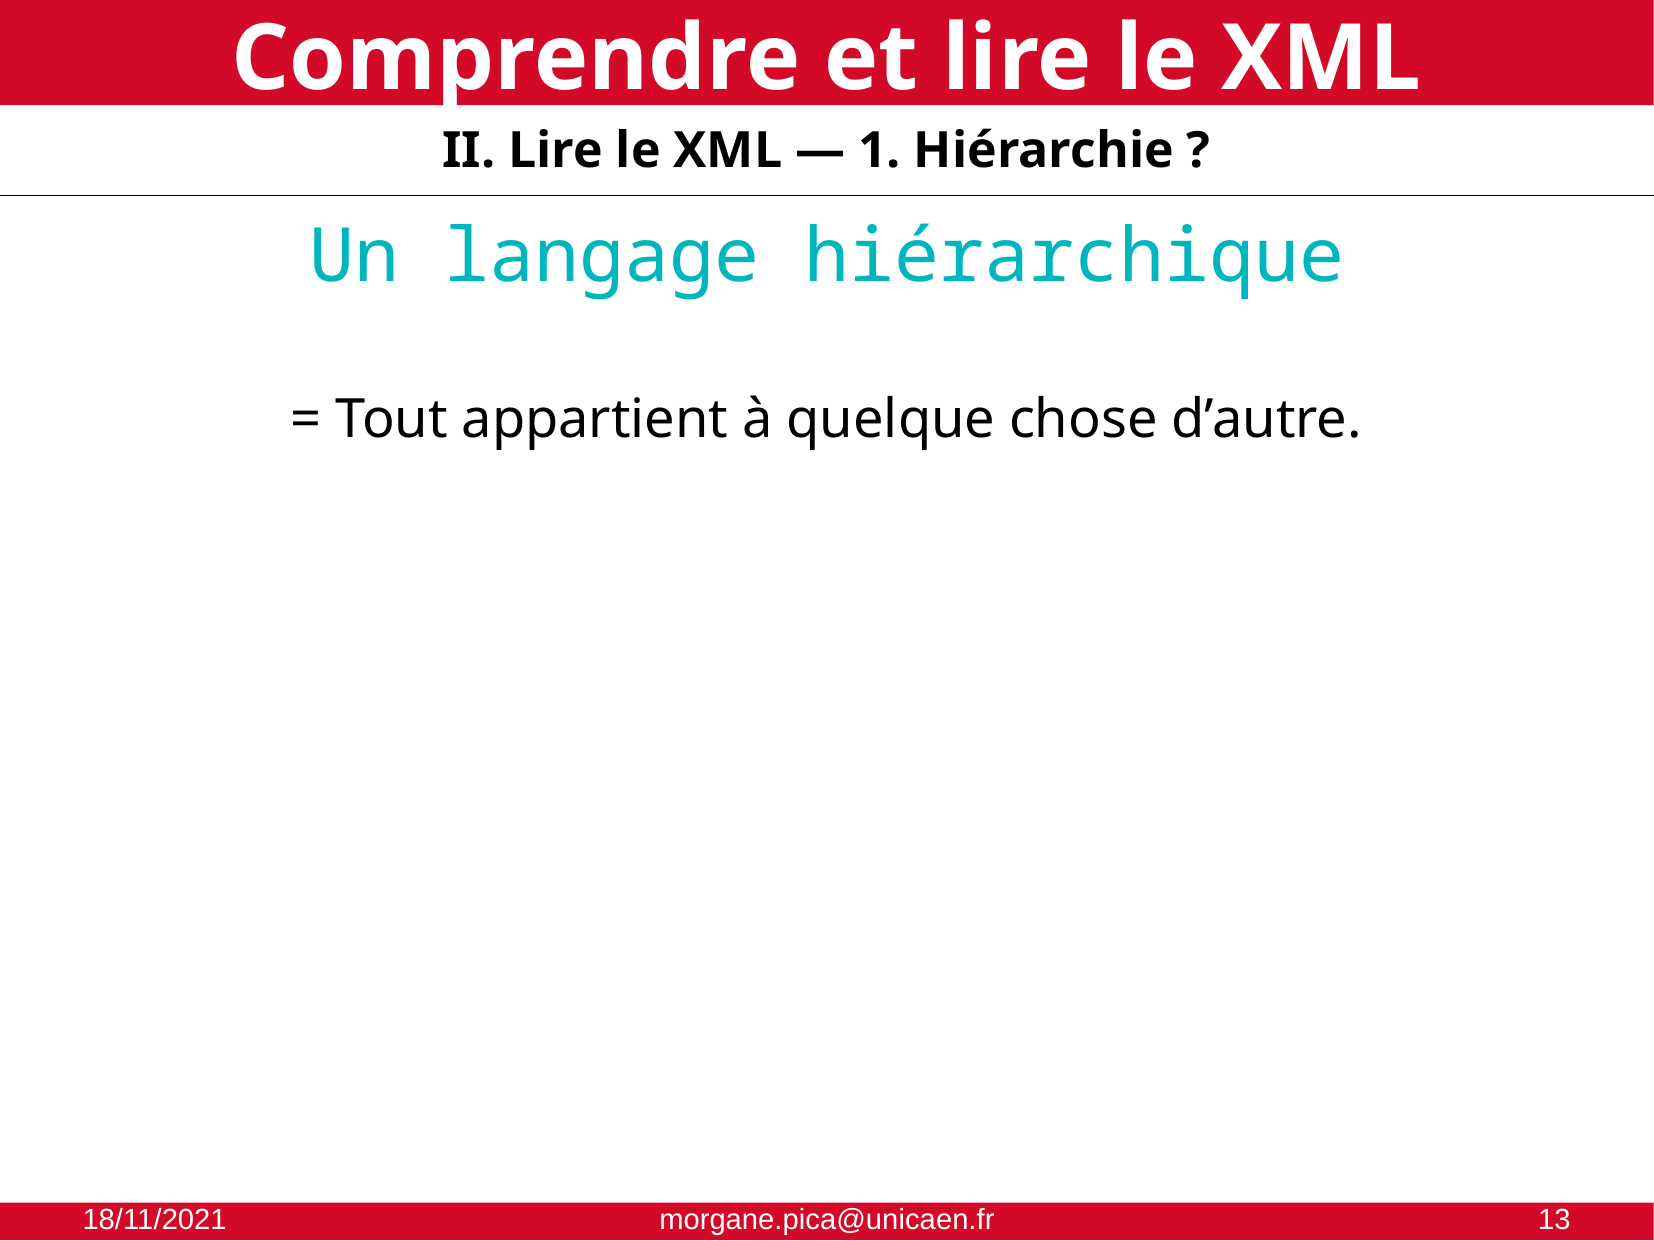

# Comprendre et lire le XML
II. Lire le XML — 1. Hiérarchie ?
Un langage hiérarchique
= Tout appartient à quelque chose d’autre.
18/11/2021
morgane.pica@unicaen.fr
13